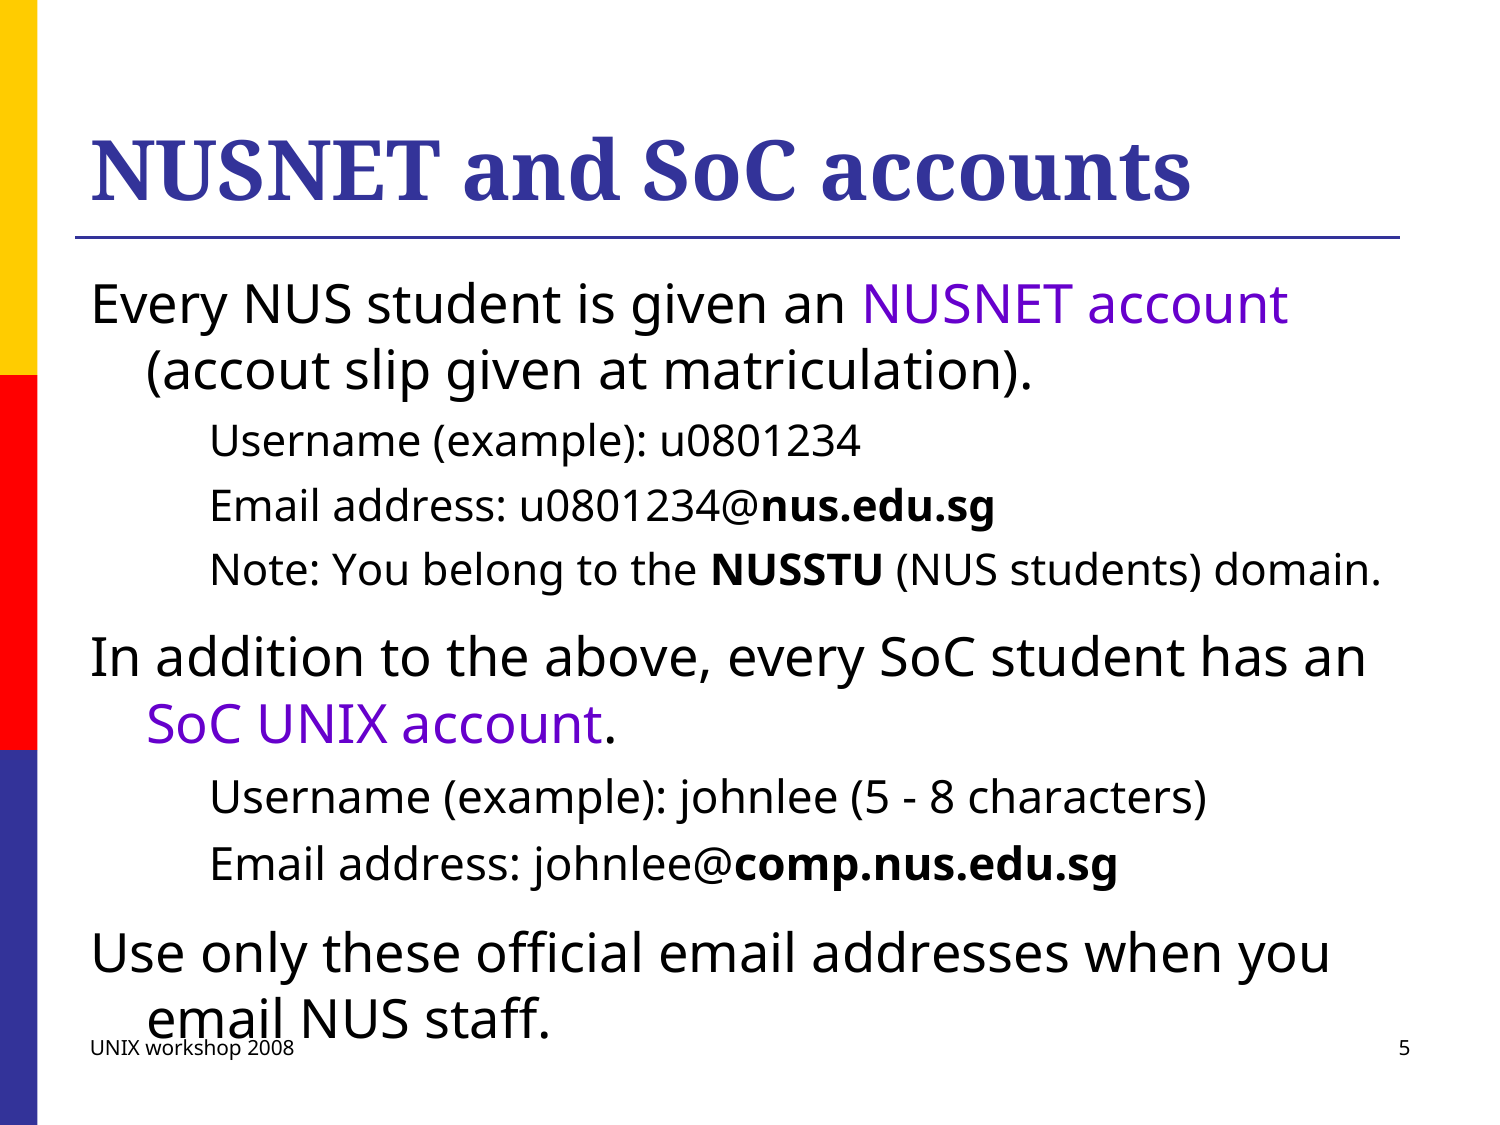

# NUSNET and SoC accounts
Every NUS student is given an NUSNET account (accout slip given at matriculation).
Username (example): u0801234
Email address: u0801234@nus.edu.sg
Note: You belong to the NUSSTU (NUS students) domain.
In addition to the above, every SoC student has an SoC UNIX account.
Username (example): johnlee (5 - 8 characters)
Email address: johnlee@comp.nus.edu.sg
Use only these official email addresses when you email NUS staff.
UNIX workshop 2008